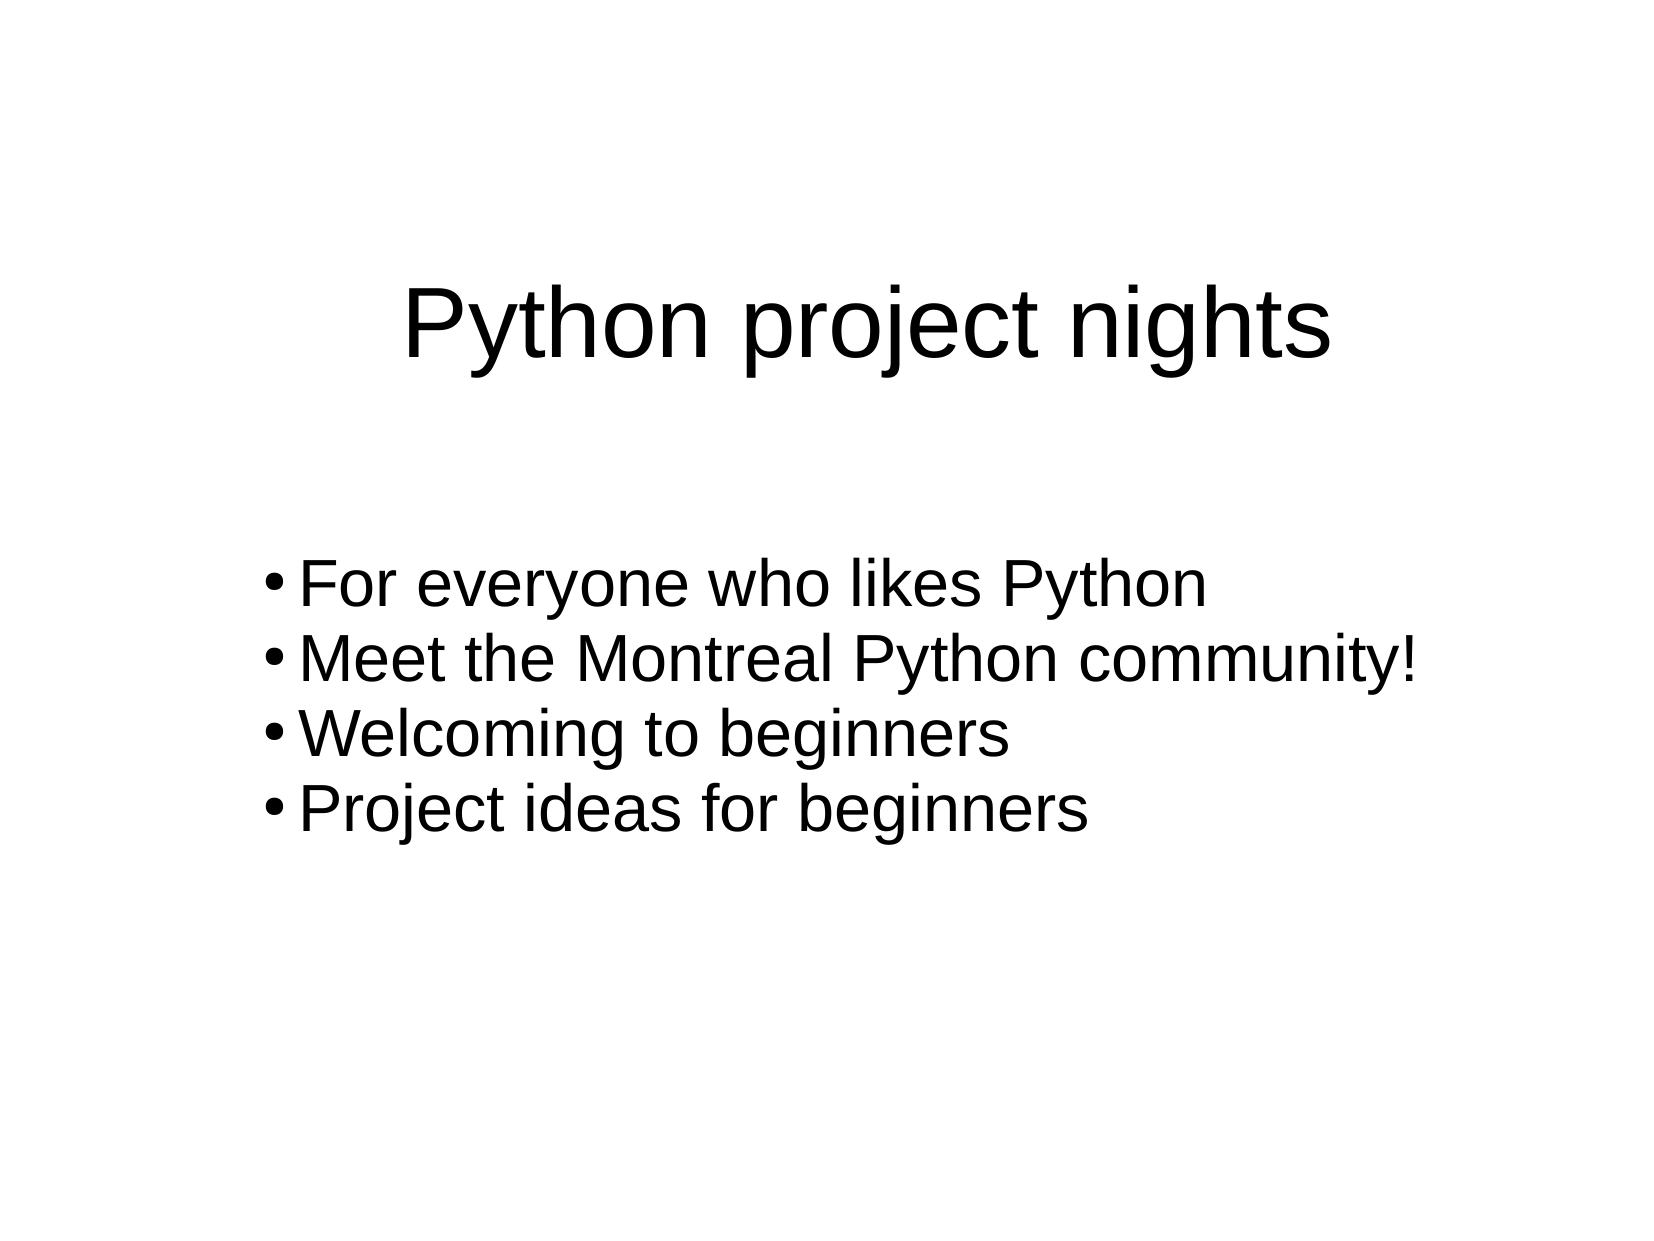

Python project nights
For everyone who likes Python
Meet the Montreal Python community!
Welcoming to beginners
Project ideas for beginners